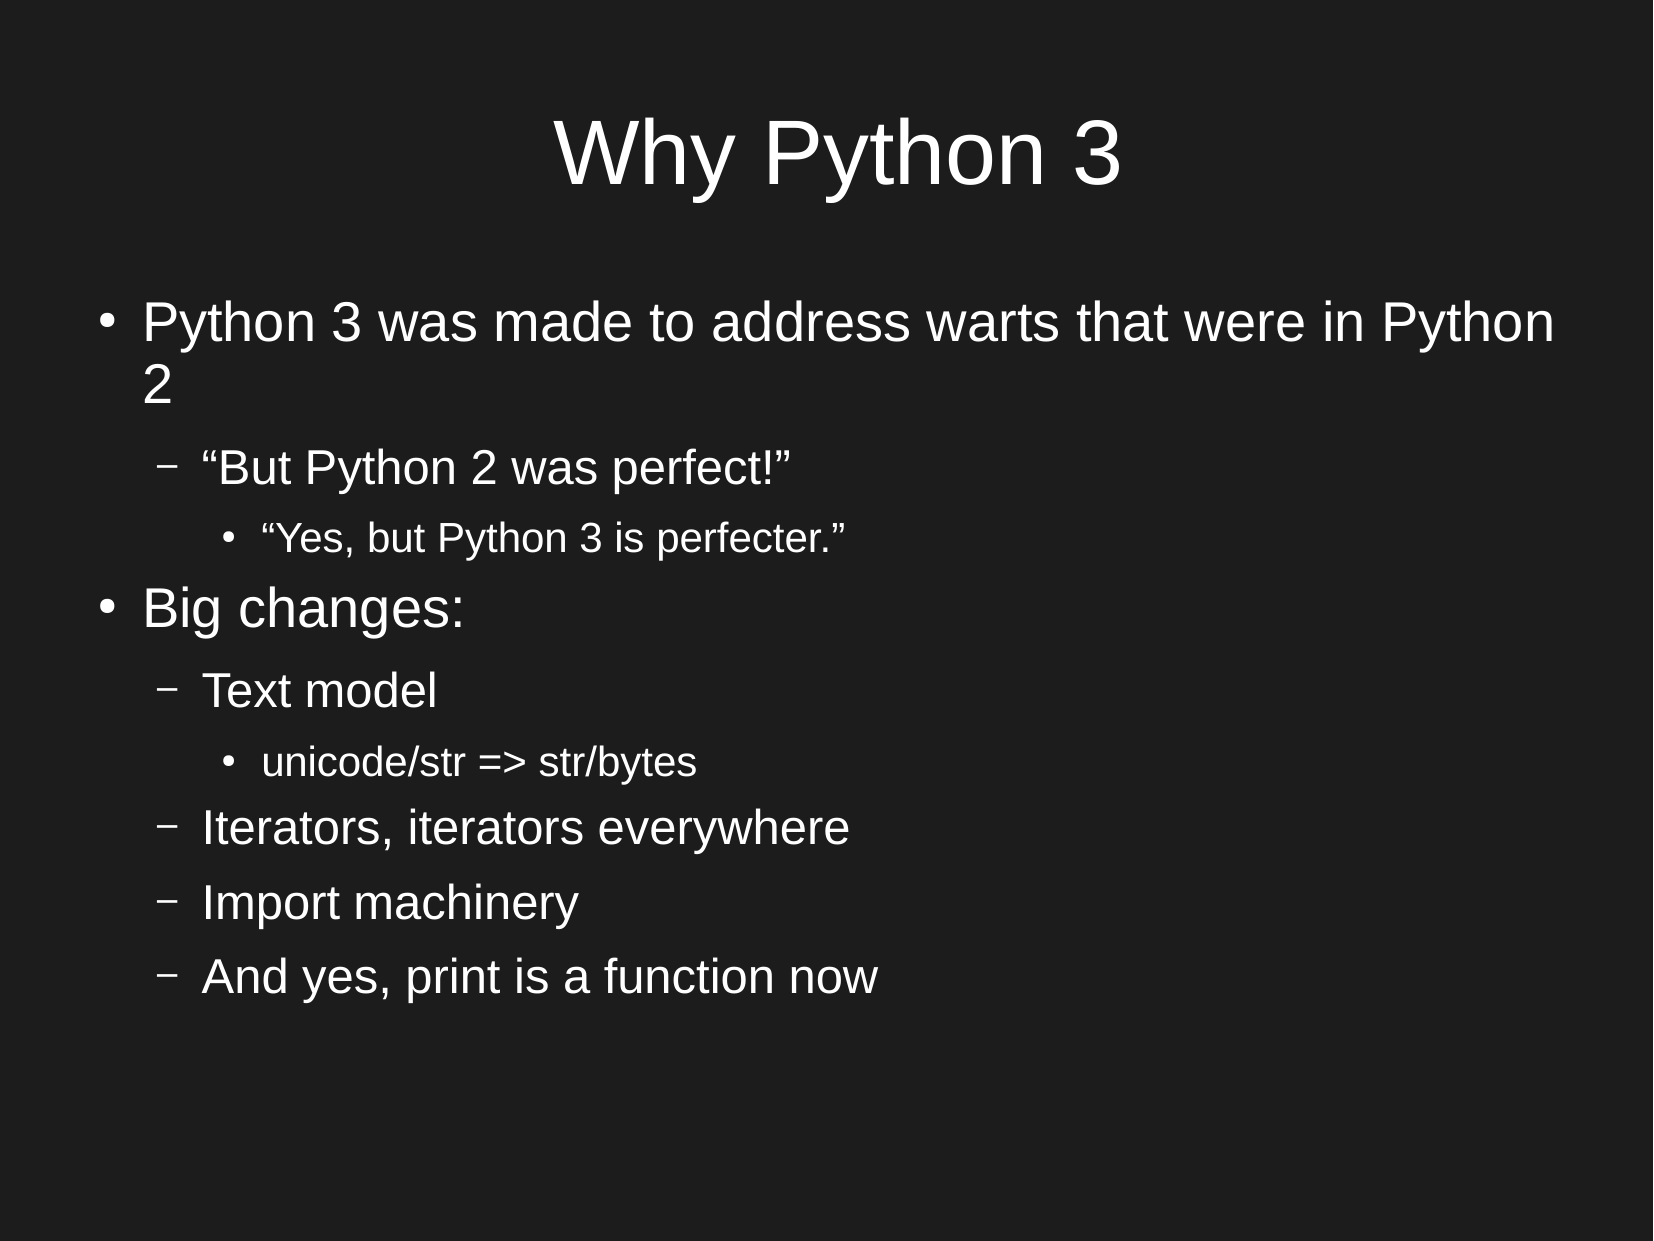

# Why Python 3
Python 3 was made to address warts that were in Python 2
“But Python 2 was perfect!”
“Yes, but Python 3 is perfecter.”
Big changes:
Text model
unicode/str => str/bytes
Iterators, iterators everywhere
Import machinery
And yes, print is a function now